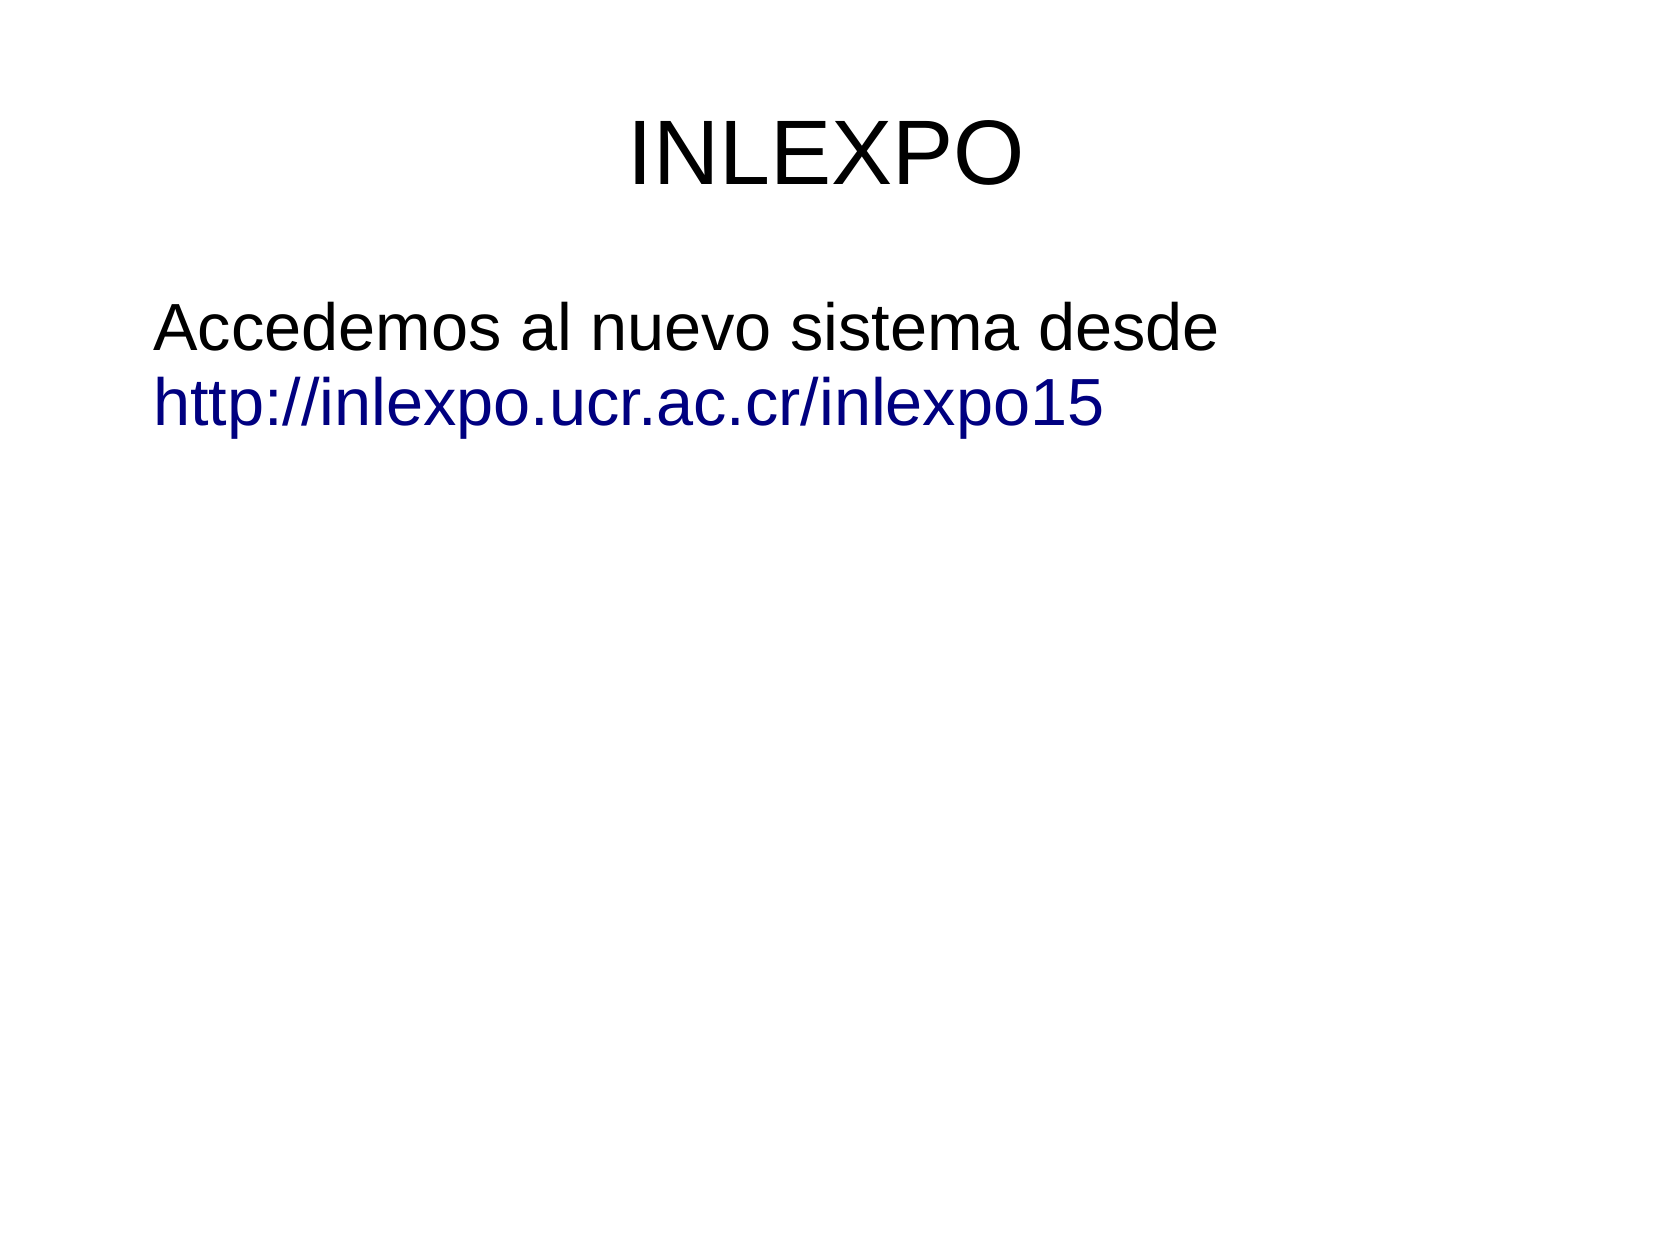

# INLEXPO
Accedemos al nuevo sistema desde http://inlexpo.ucr.ac.cr/inlexpo15